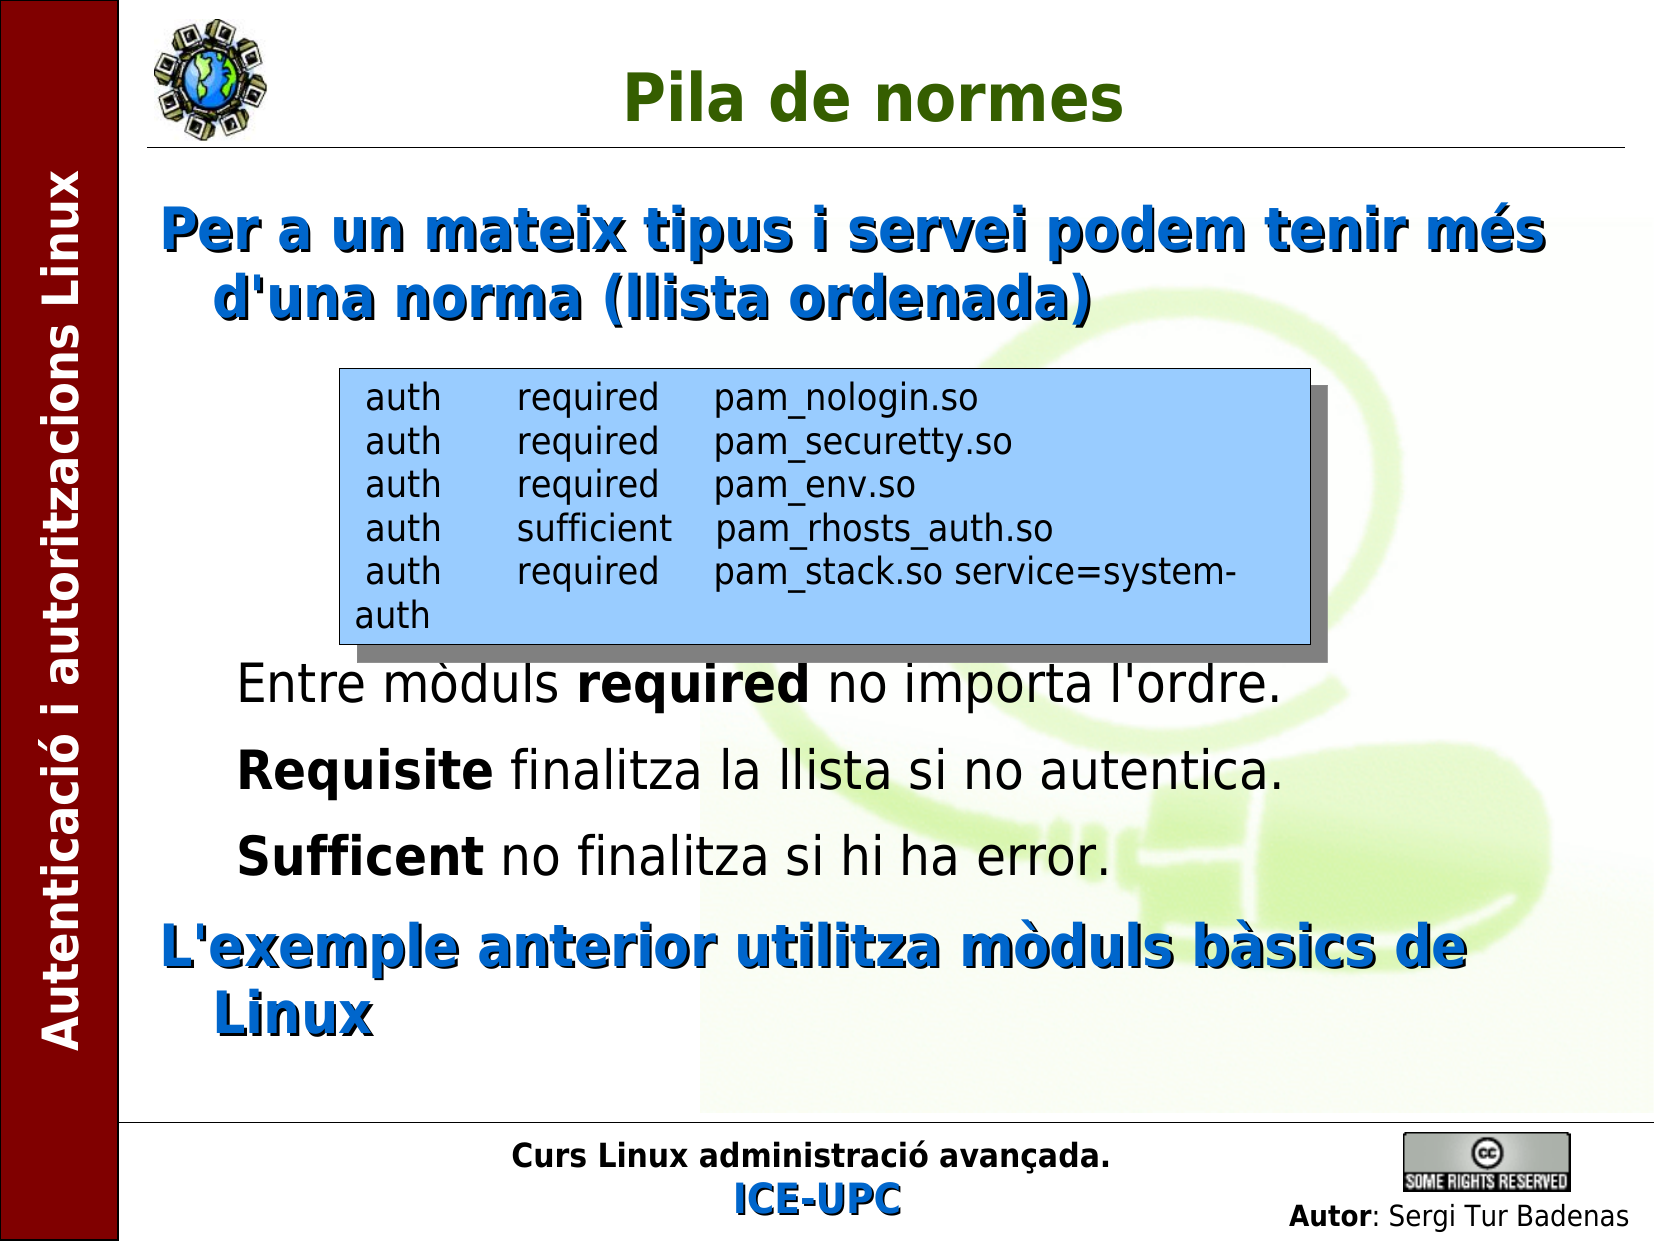

# Pila de normes
Per a un mateix tipus i servei podem tenir més d'una norma (llista ordenada)
Entre mòduls required no importa l'ordre.
Requisite finalitza la llista si no autentica.
Sufficent no finalitza si hi ha error.
L'exemple anterior utilitza mòduls bàsics de Linux
 auth required pam_nologin.so
 auth required pam_securetty.so
 auth required pam_env.so
 auth sufficient pam_rhosts_auth.so
 auth required pam_stack.so service=system-auth